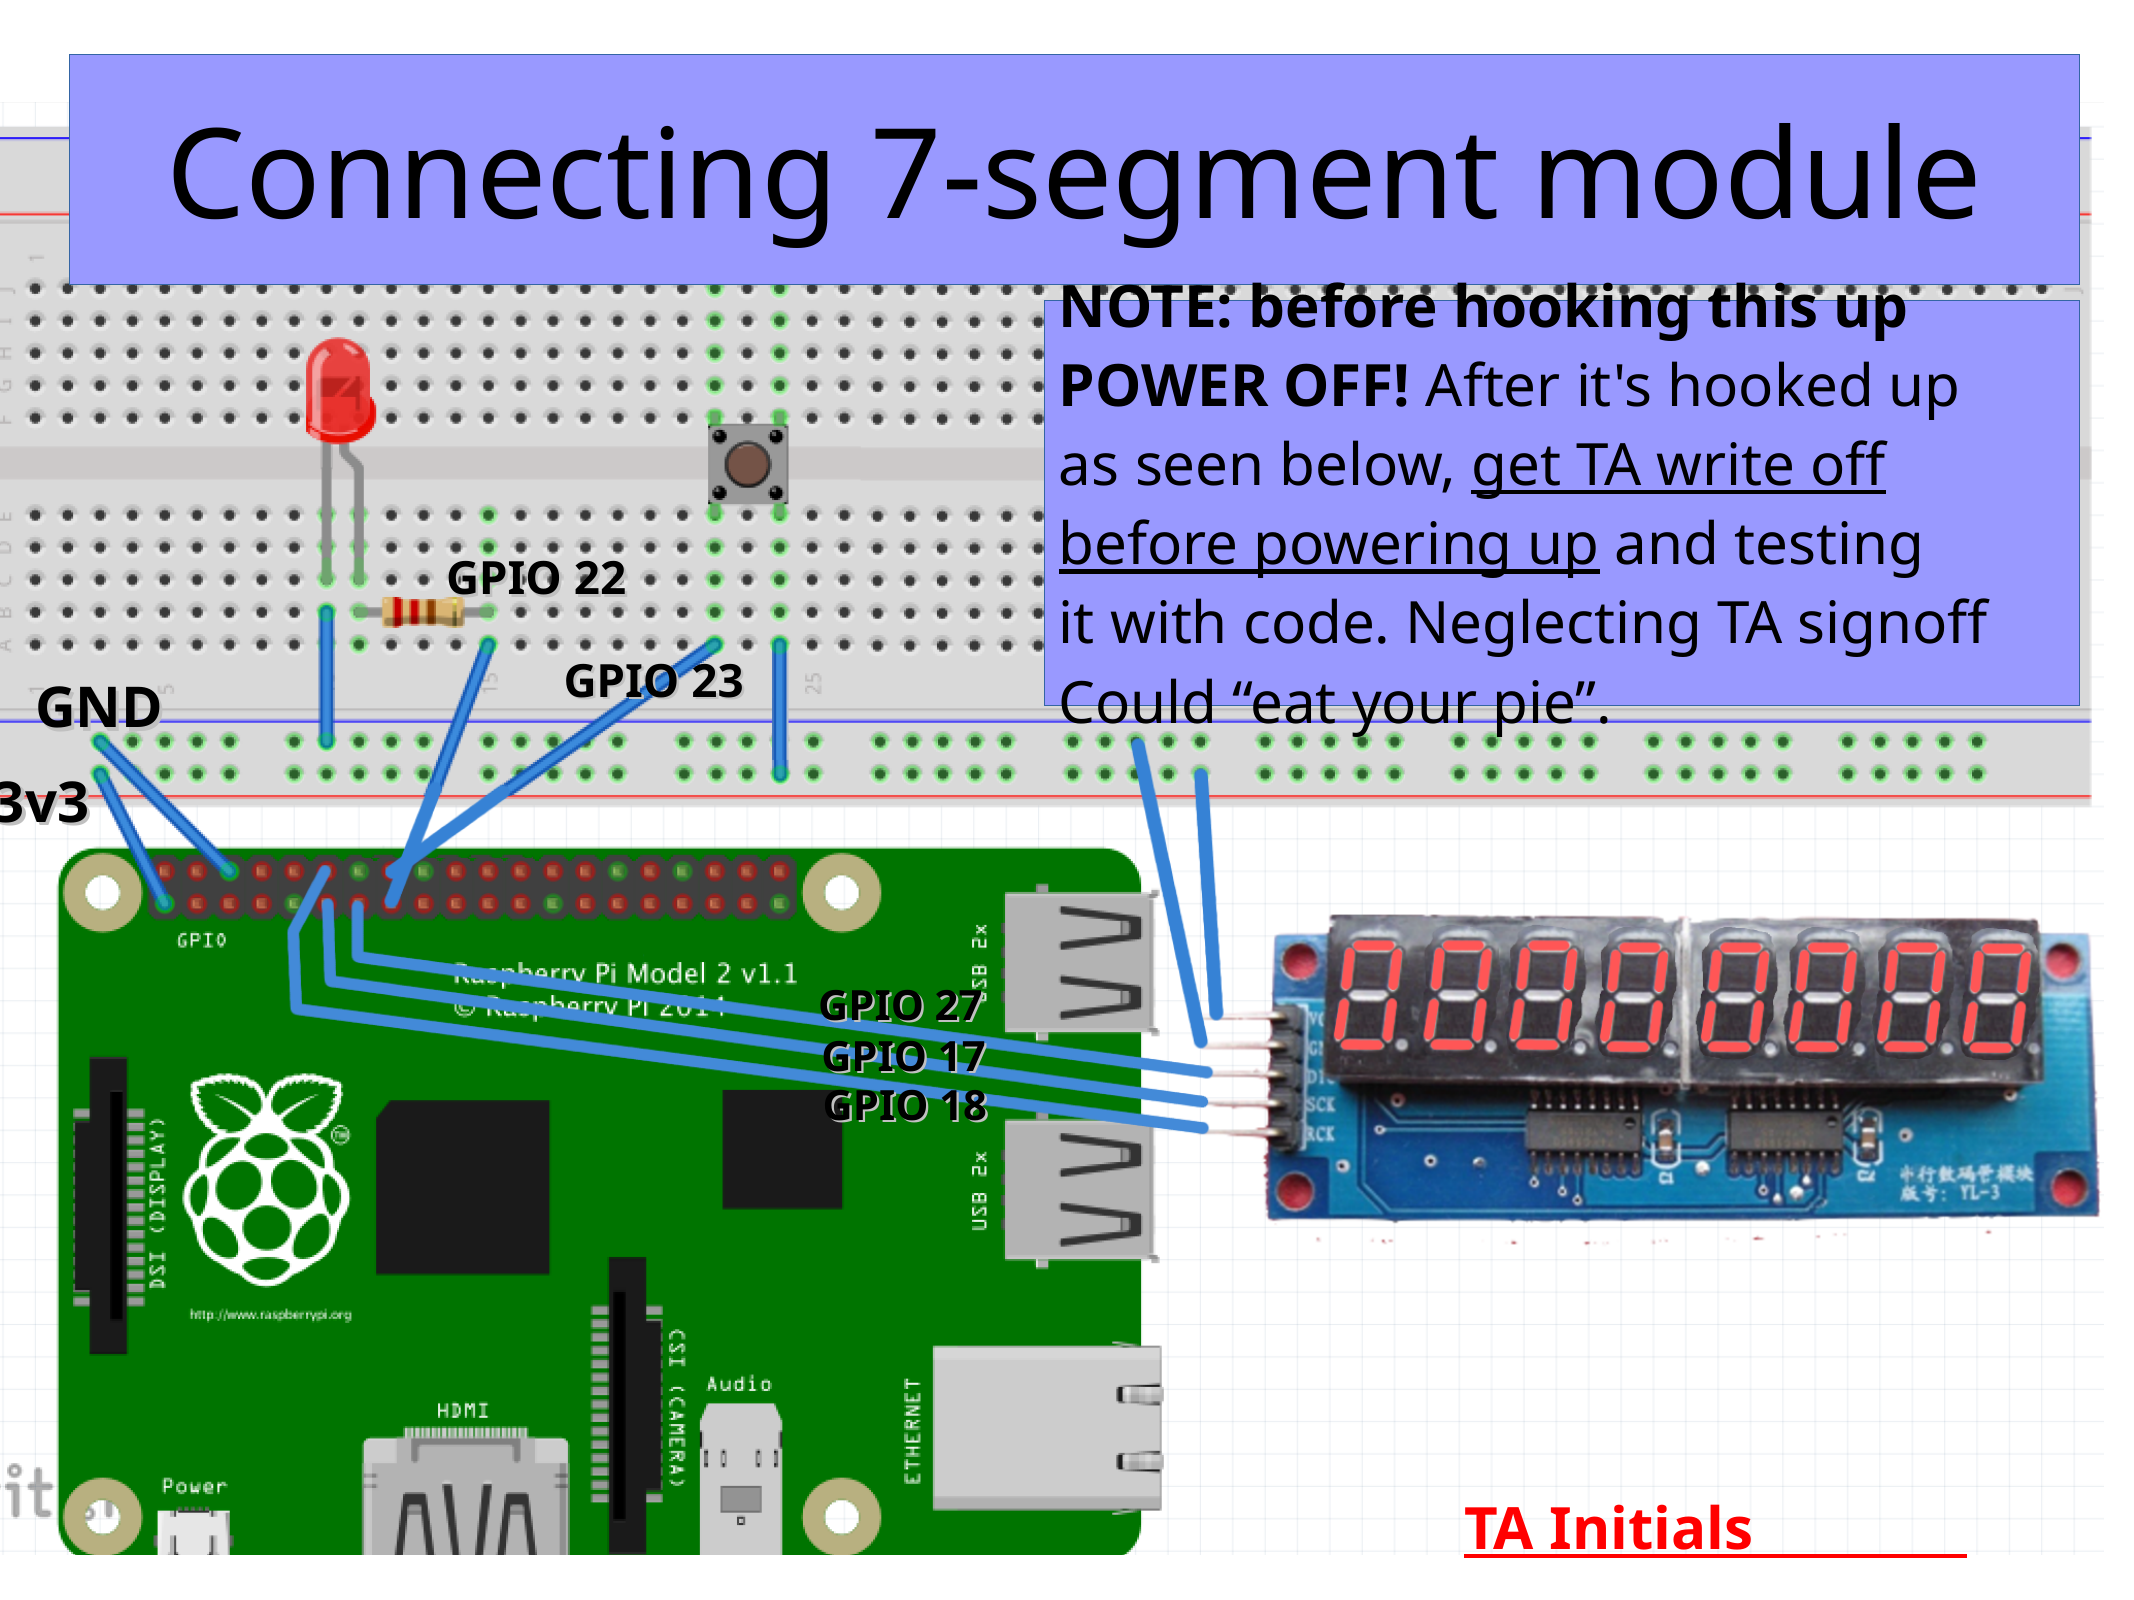

Connecting 7-segment module
NOTE: before hooking this up
POWER OFF! After it's hooked up
as seen below, get TA write off
before powering up and testing
it with code. Neglecting TA signoff
Could “eat your pie”.
GPIO 22
GPIO 23
GND
3v3
GPIO 27
GPIO 17
GPIO 18
			TA Initials